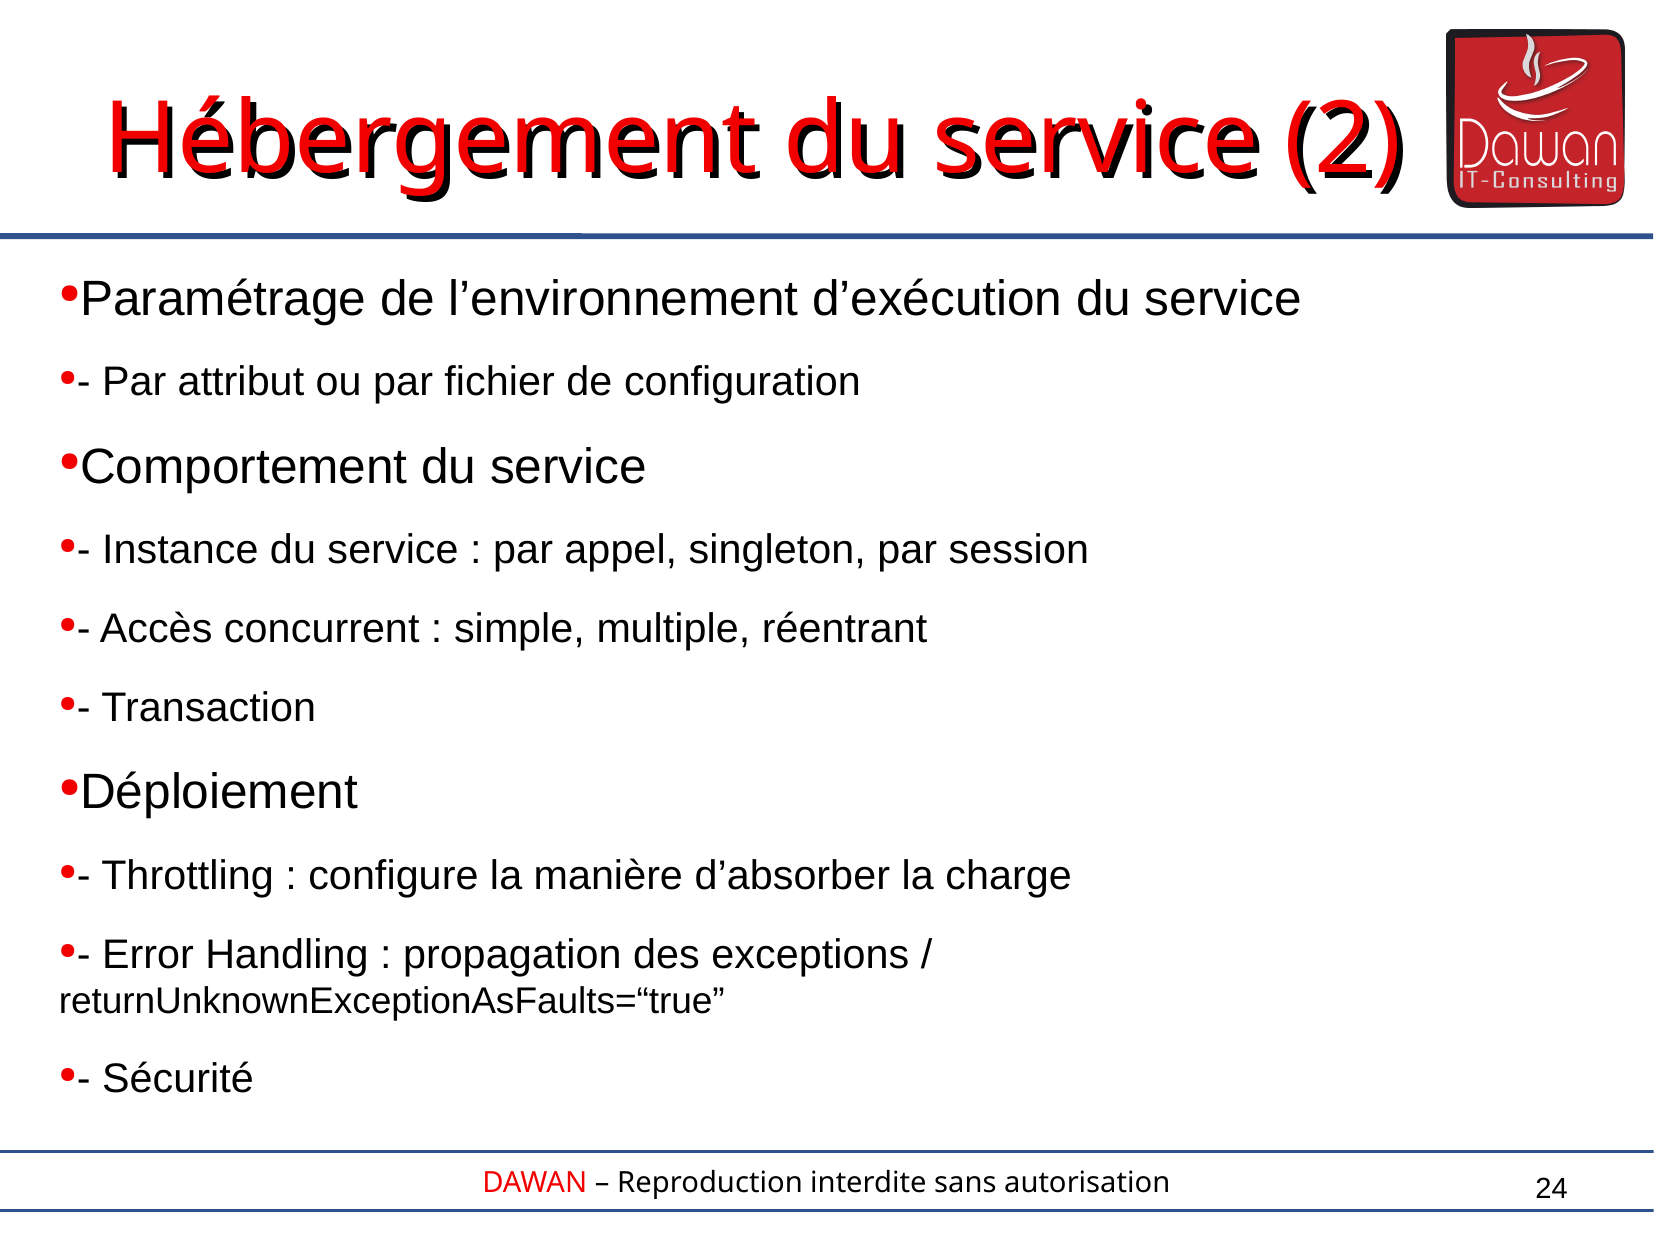

# Hébergement du service (2)
Paramétrage de l’environnement d’exécution du service
- Par attribut ou par fichier de configuration
Comportement du service
- Instance du service : par appel, singleton, par session
- Accès concurrent : simple, multiple, réentrant
- Transaction
Déploiement
- Throttling : configure la manière d’absorber la charge
- Error Handling : propagation des exceptions / returnUnknownExceptionAsFaults=“true”
- Sécurité